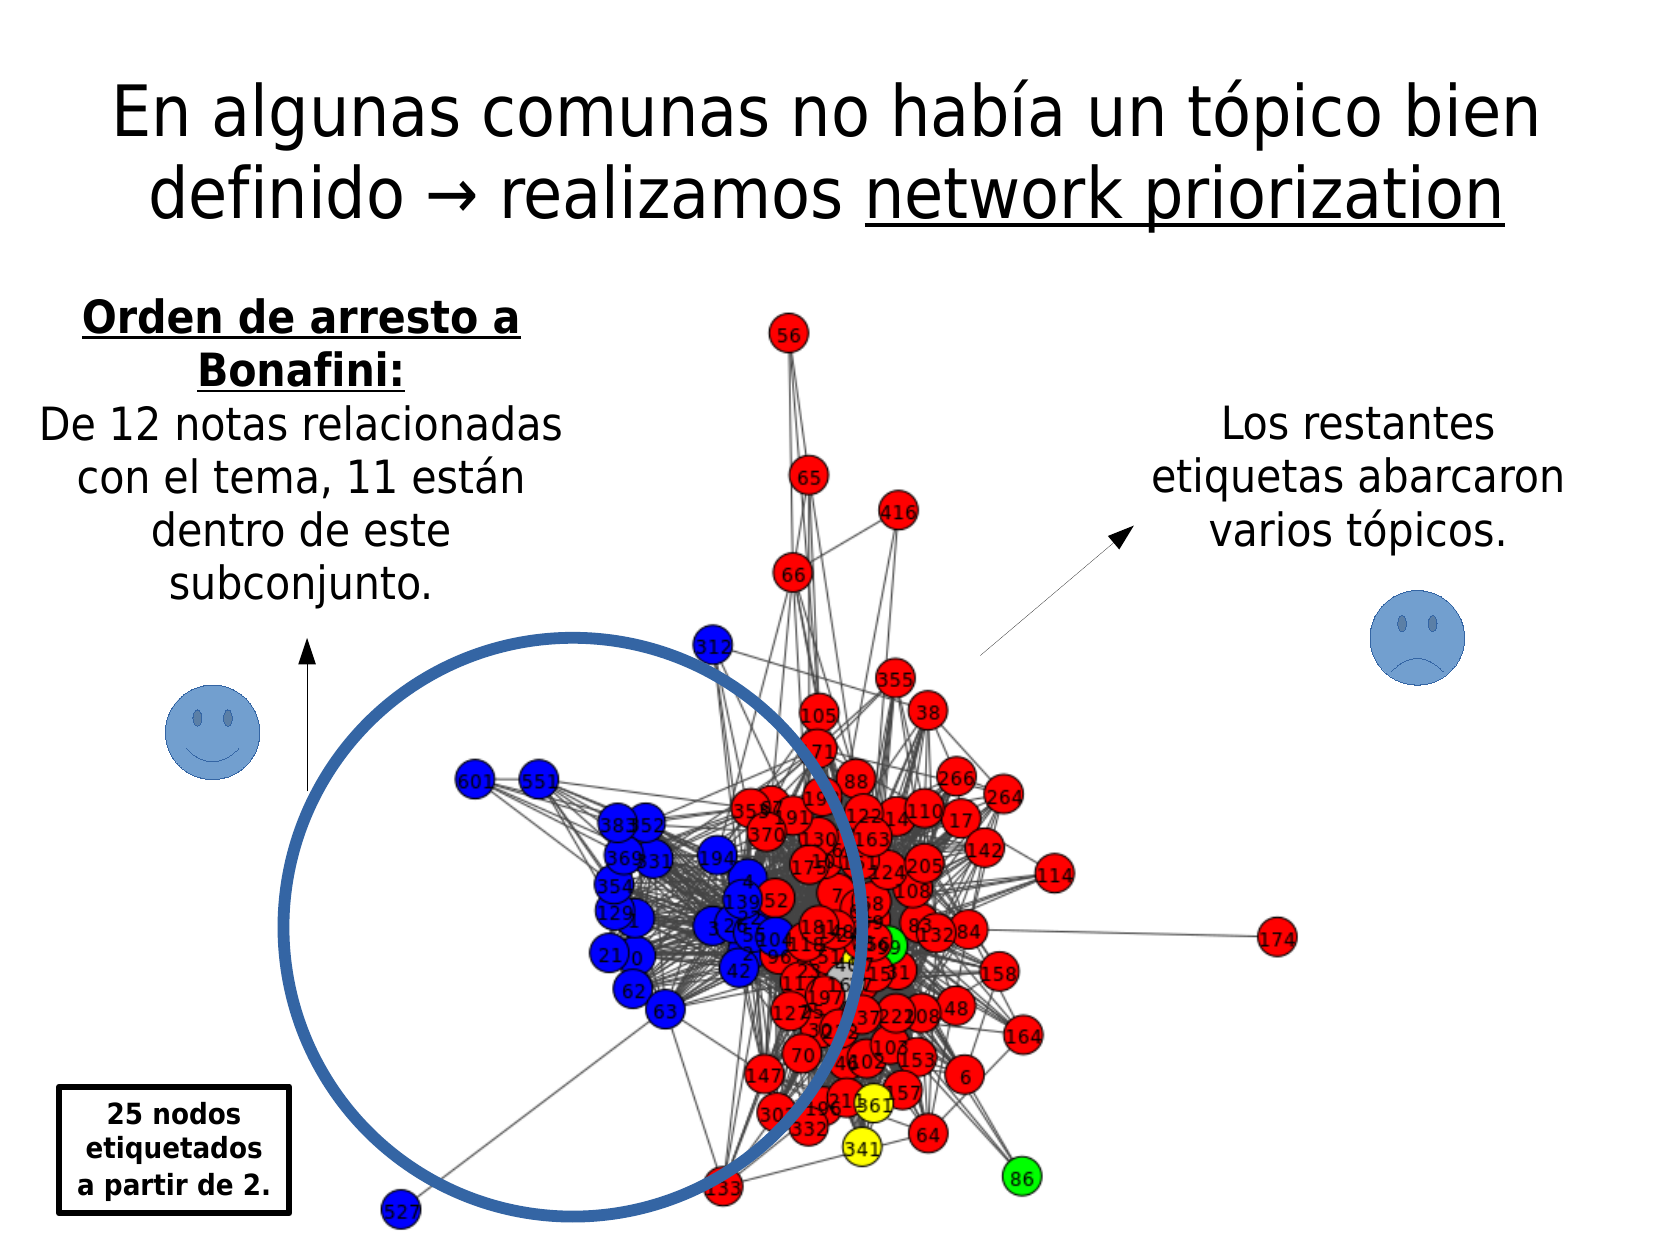

# En algunas comunas no había un tópico bien definido → realizamos network priorization
Orden de arresto a Bonafini:
De 12 notas relacionadas con el tema, 11 están dentro de este subconjunto.
Los restantes etiquetas abarcaron varios tópicos.
25 nodos etiquetados a partir de 2.